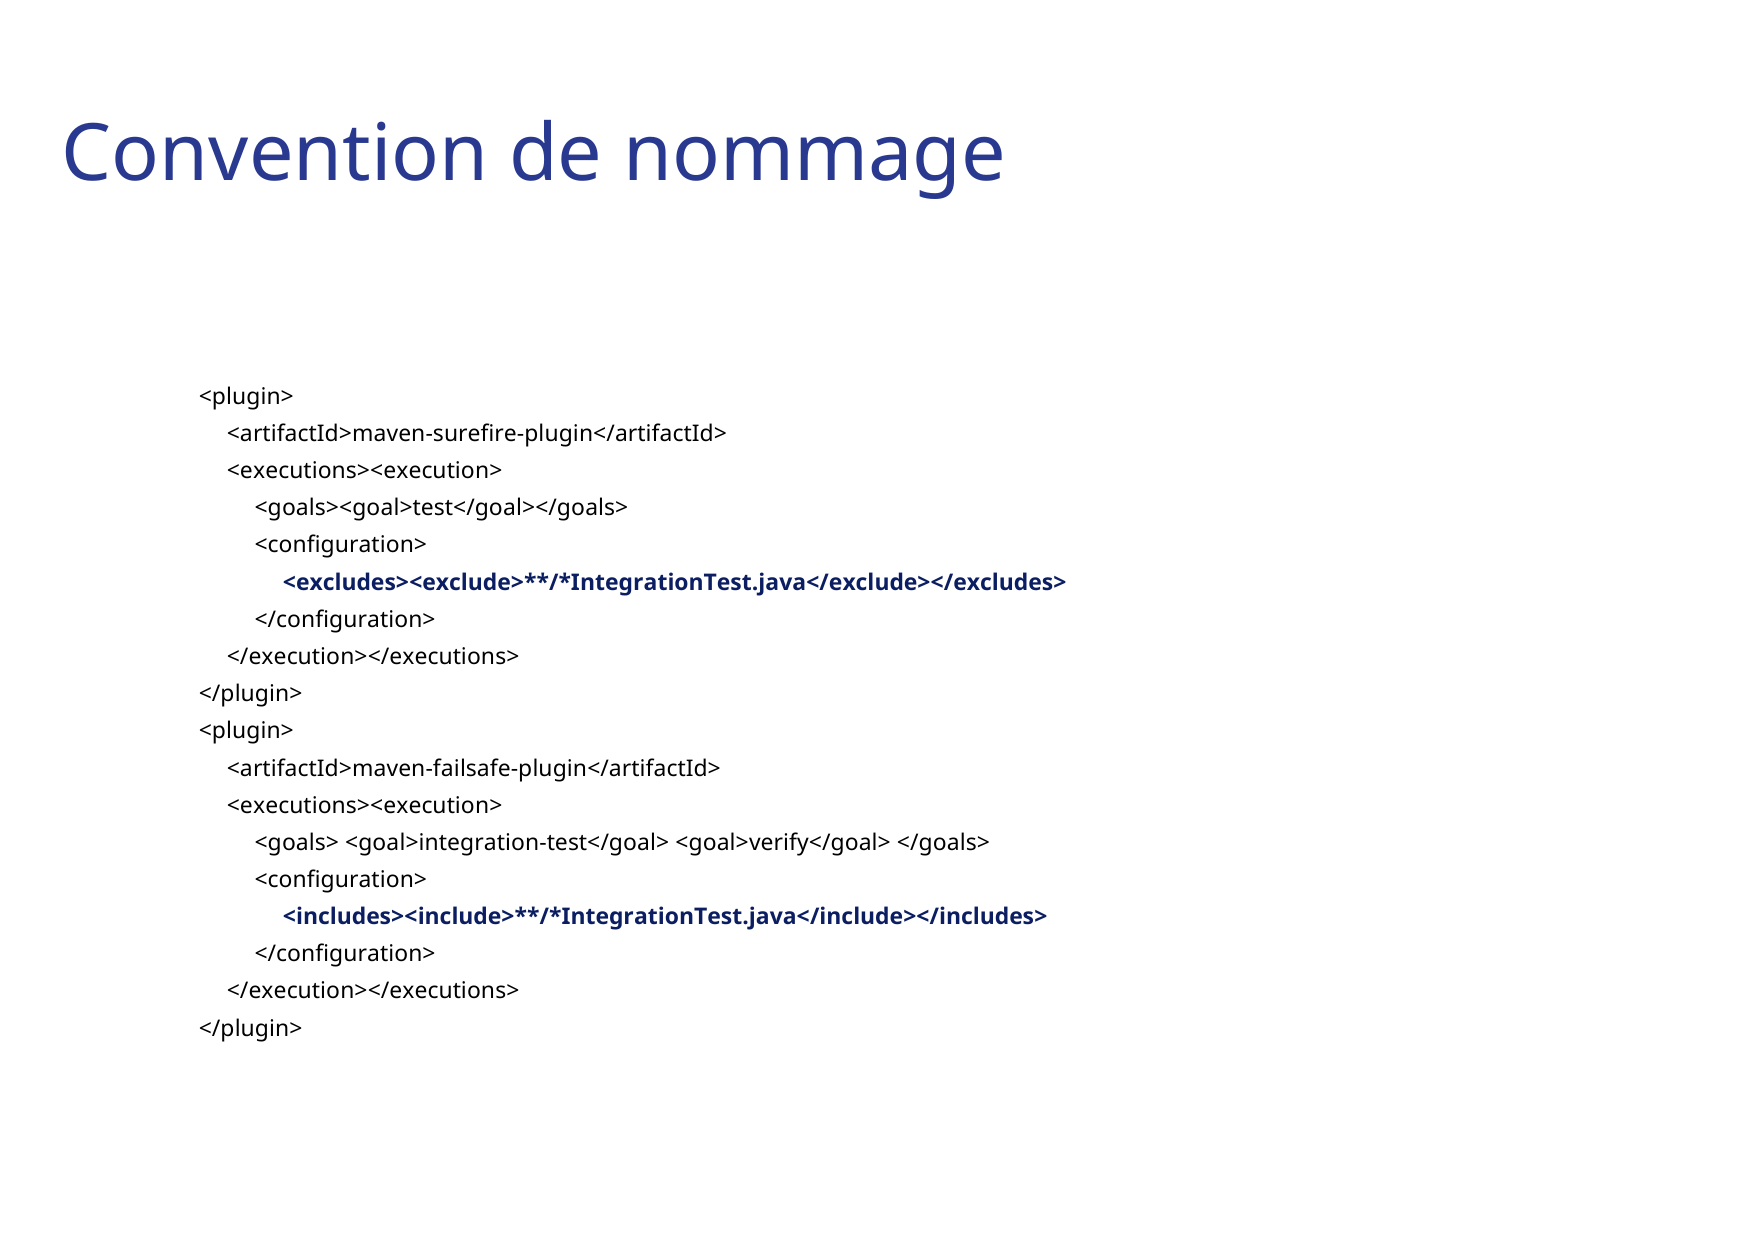

# Convention de nommage
<plugin>
<artifactId>maven-surefire-plugin</artifactId>
<executions><execution>
<goals><goal>test</goal></goals>
<configuration>
<excludes><exclude>**/*IntegrationTest.java</exclude></excludes>
</configuration>
</execution></executions>
</plugin>
<plugin>
<artifactId>maven-failsafe-plugin</artifactId>
<executions><execution>
<goals> <goal>integration-test</goal> <goal>verify</goal> </goals>
<configuration>
<includes><include>**/*IntegrationTest.java</include></includes>
</configuration>
</execution></executions>
</plugin>